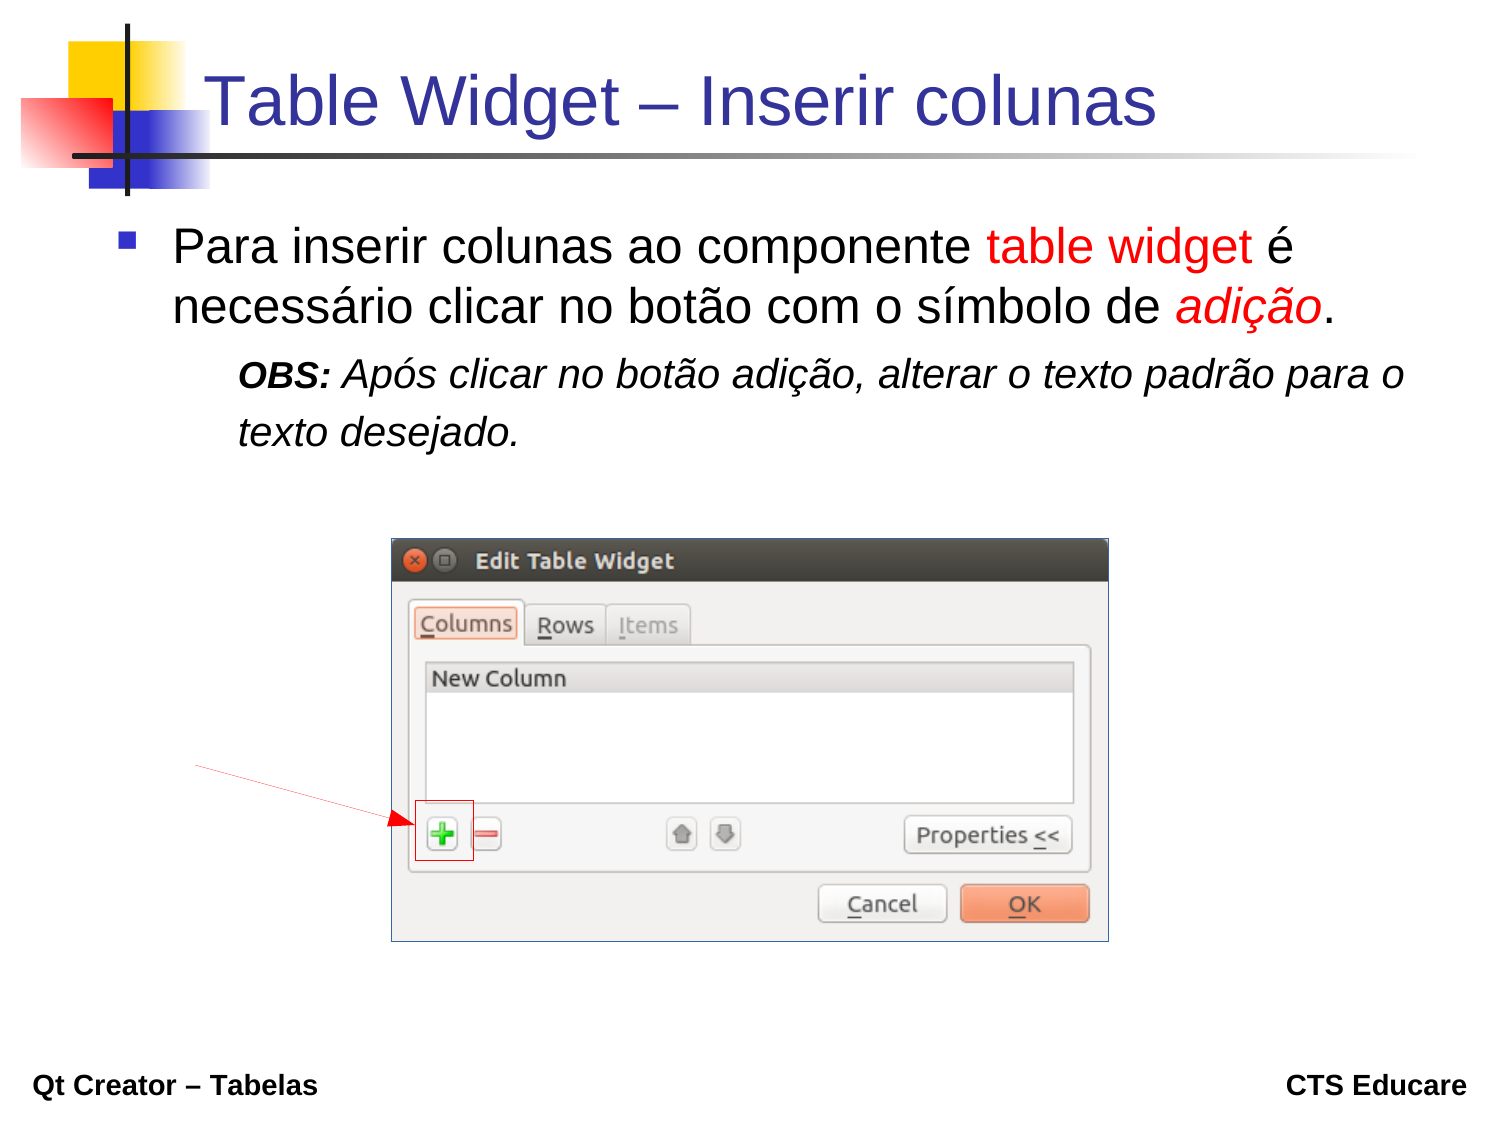

# Table Widget – Inserir colunas
Para inserir colunas ao componente table widget é necessário clicar no botão com o símbolo de adição.
OBS: Após clicar no botão adição, alterar o texto padrão para o texto desejado.